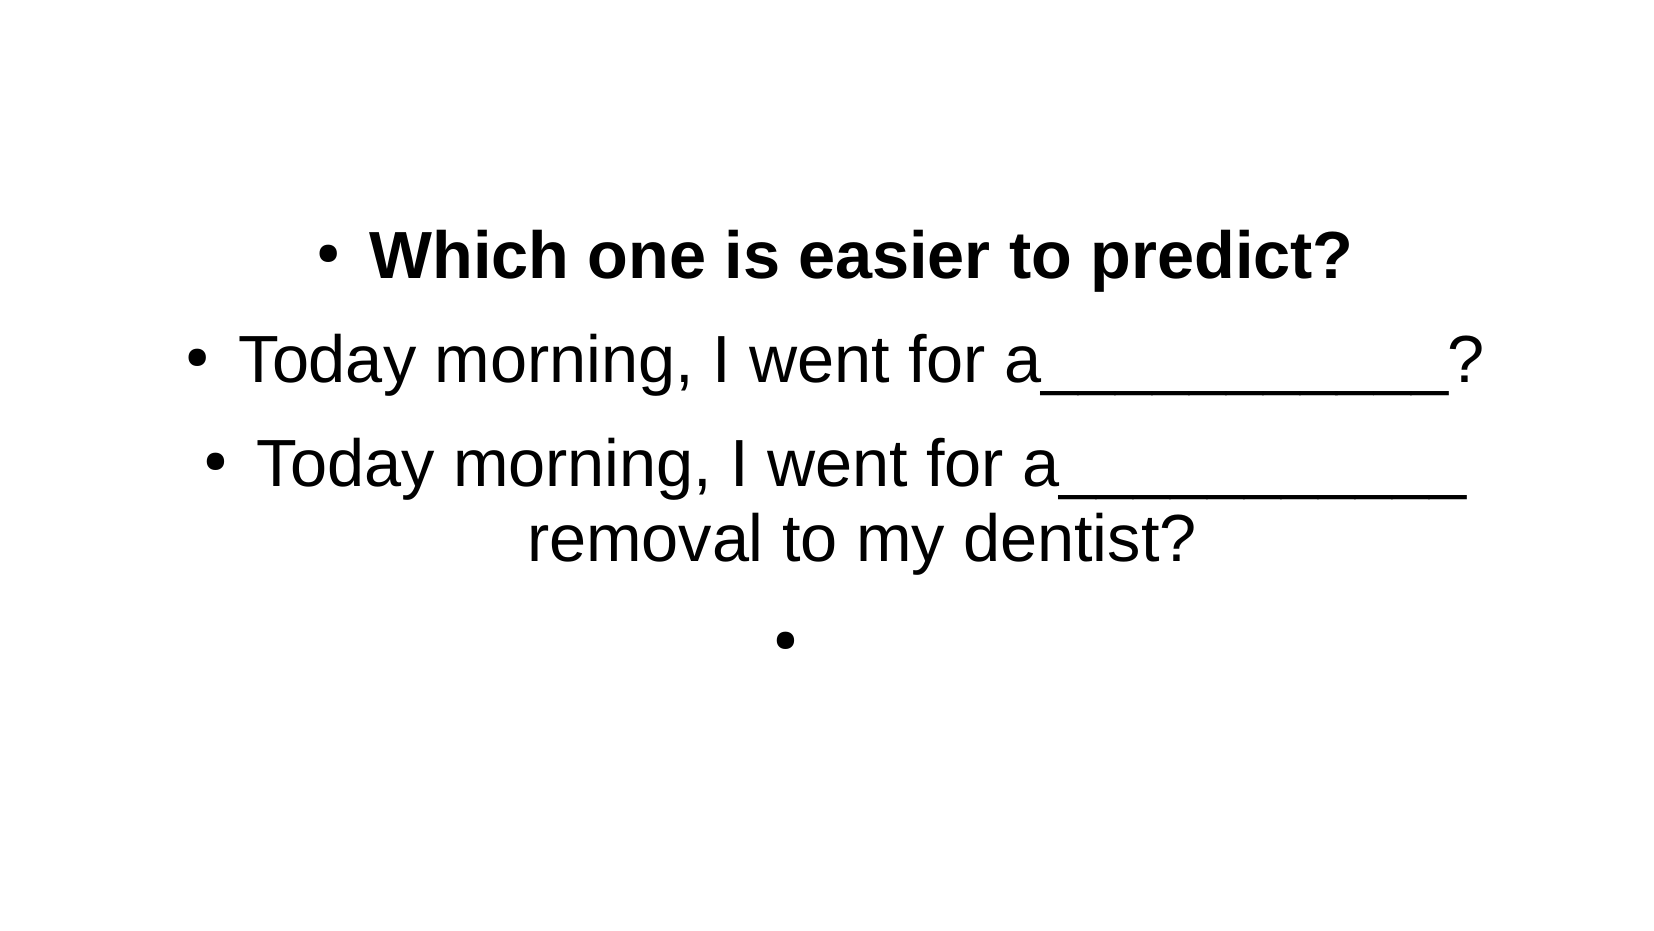

#
Which one is easier to predict?
Today morning, I went for a___________?
Today morning, I went for a___________ removal to my dentist?